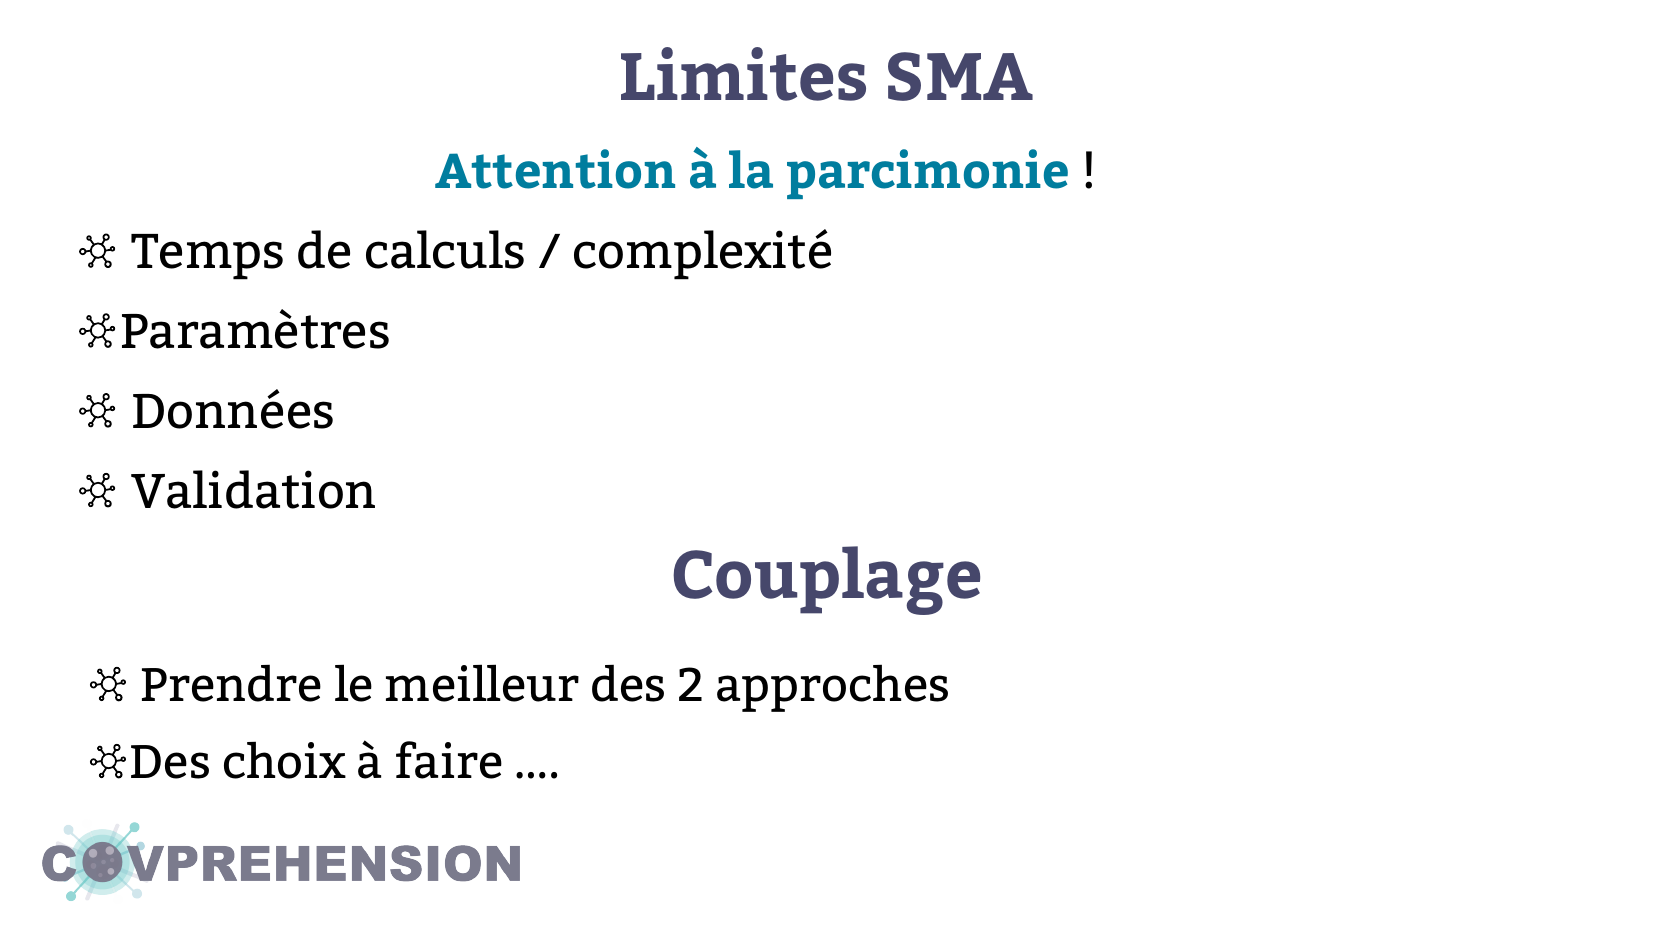

# Limites SMA
 Attention à la parcimonie !
 Temps de calculs / complexité
Paramètres
 Données
 Validation
Couplage
 Prendre le meilleur des 2 approches
Des choix à faire ….